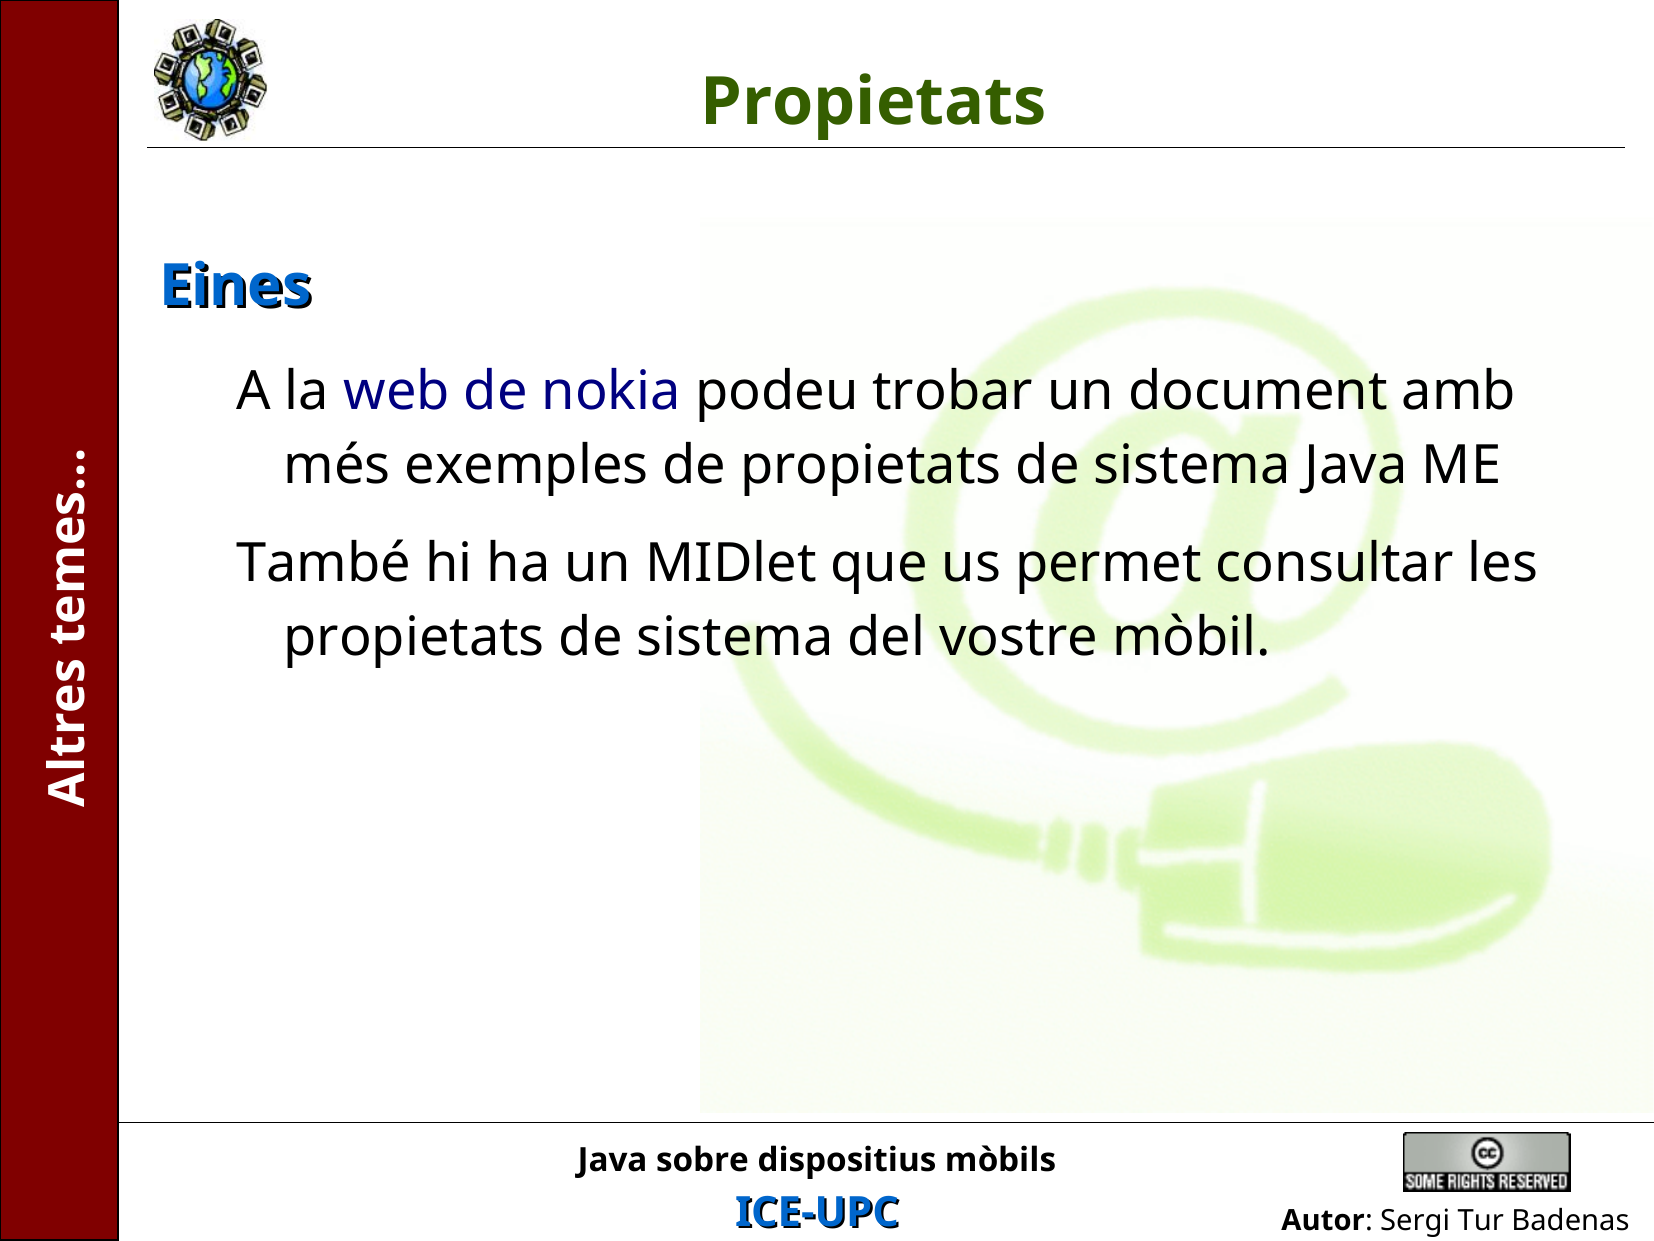

# Propietats
Eines
A la web de nokia podeu trobar un document amb més exemples de propietats de sistema Java ME
També hi ha un MIDlet que us permet consultar les propietats de sistema del vostre mòbil.